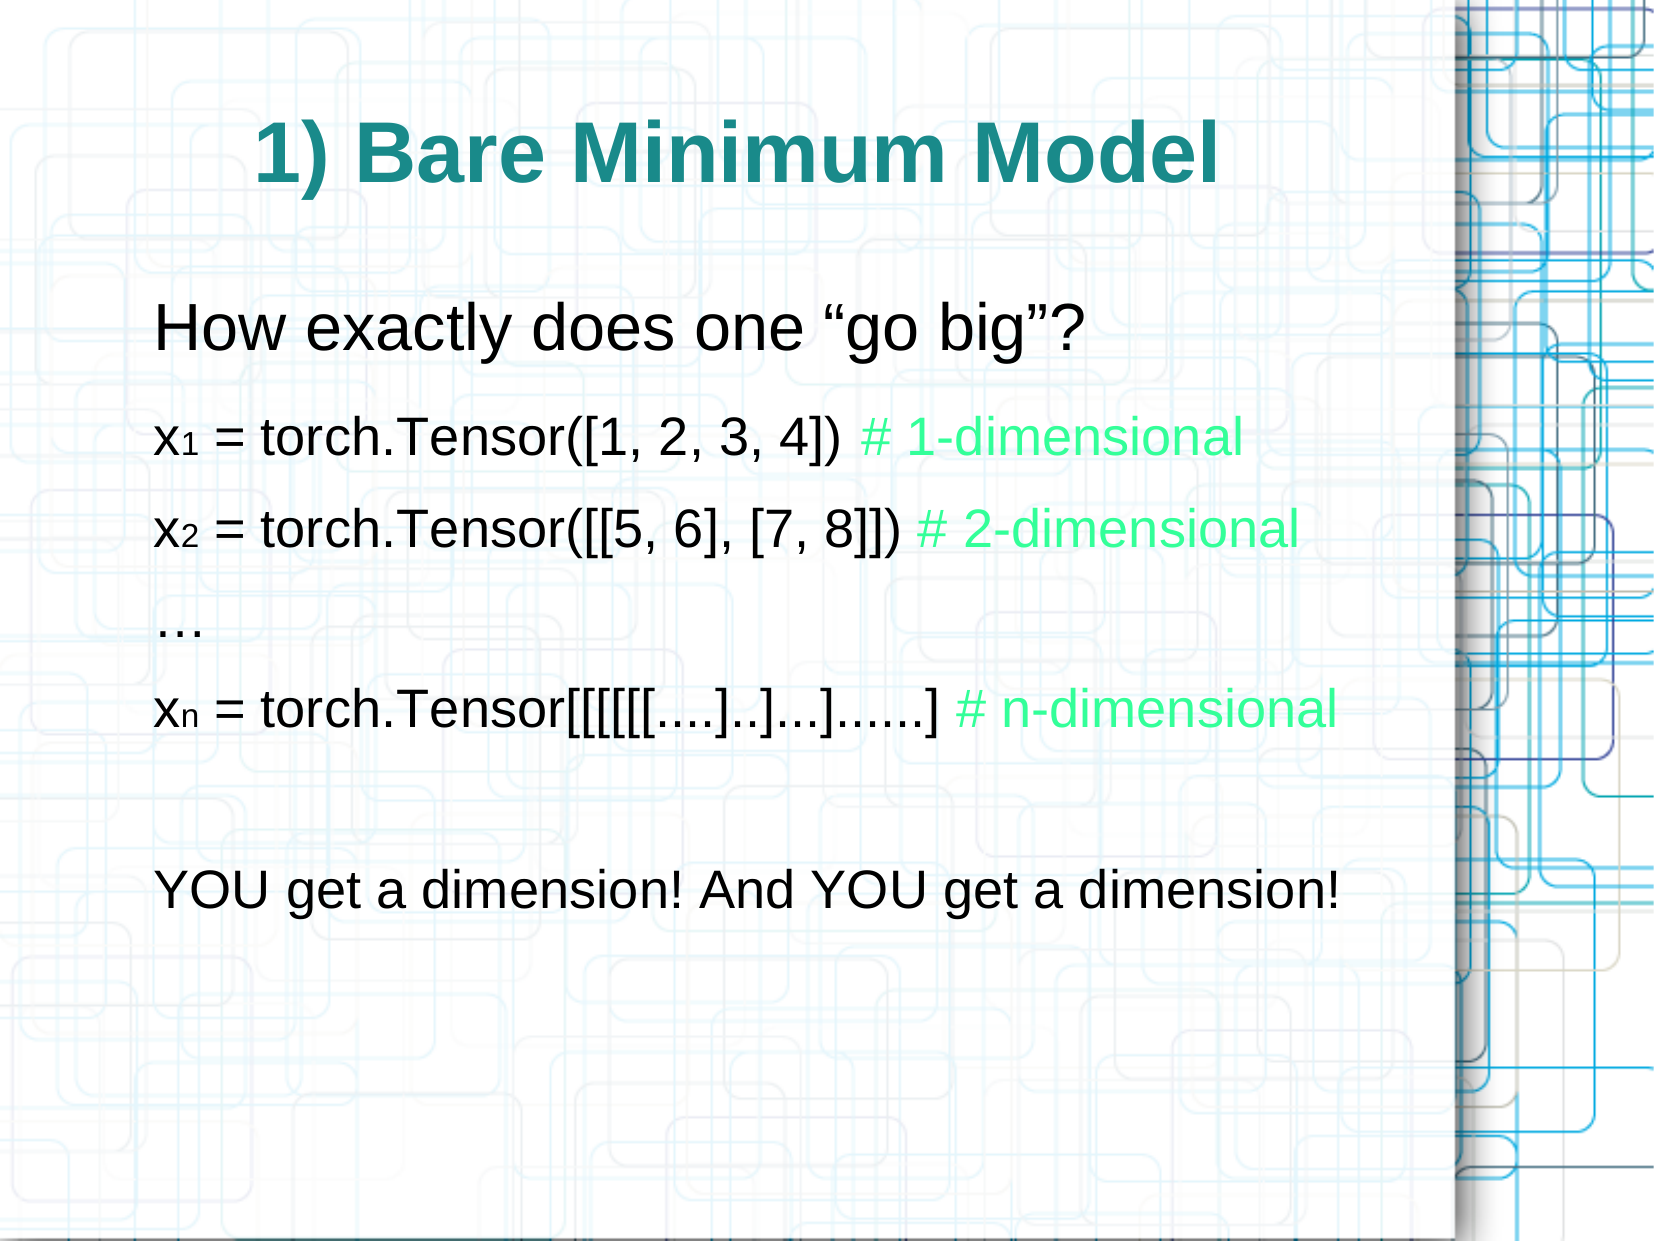

# 1) Bare Minimum Model
How exactly does one “go big”?
x1 = torch.Tensor([1, 2, 3, 4]) # 1-dimensional
x2 = torch.Tensor([[5, 6], [7, 8]]) # 2-dimensional
…
xn = torch.Tensor[[[[[[....]..]...]......] # n-dimensional
YOU get a dimension! And YOU get a dimension!